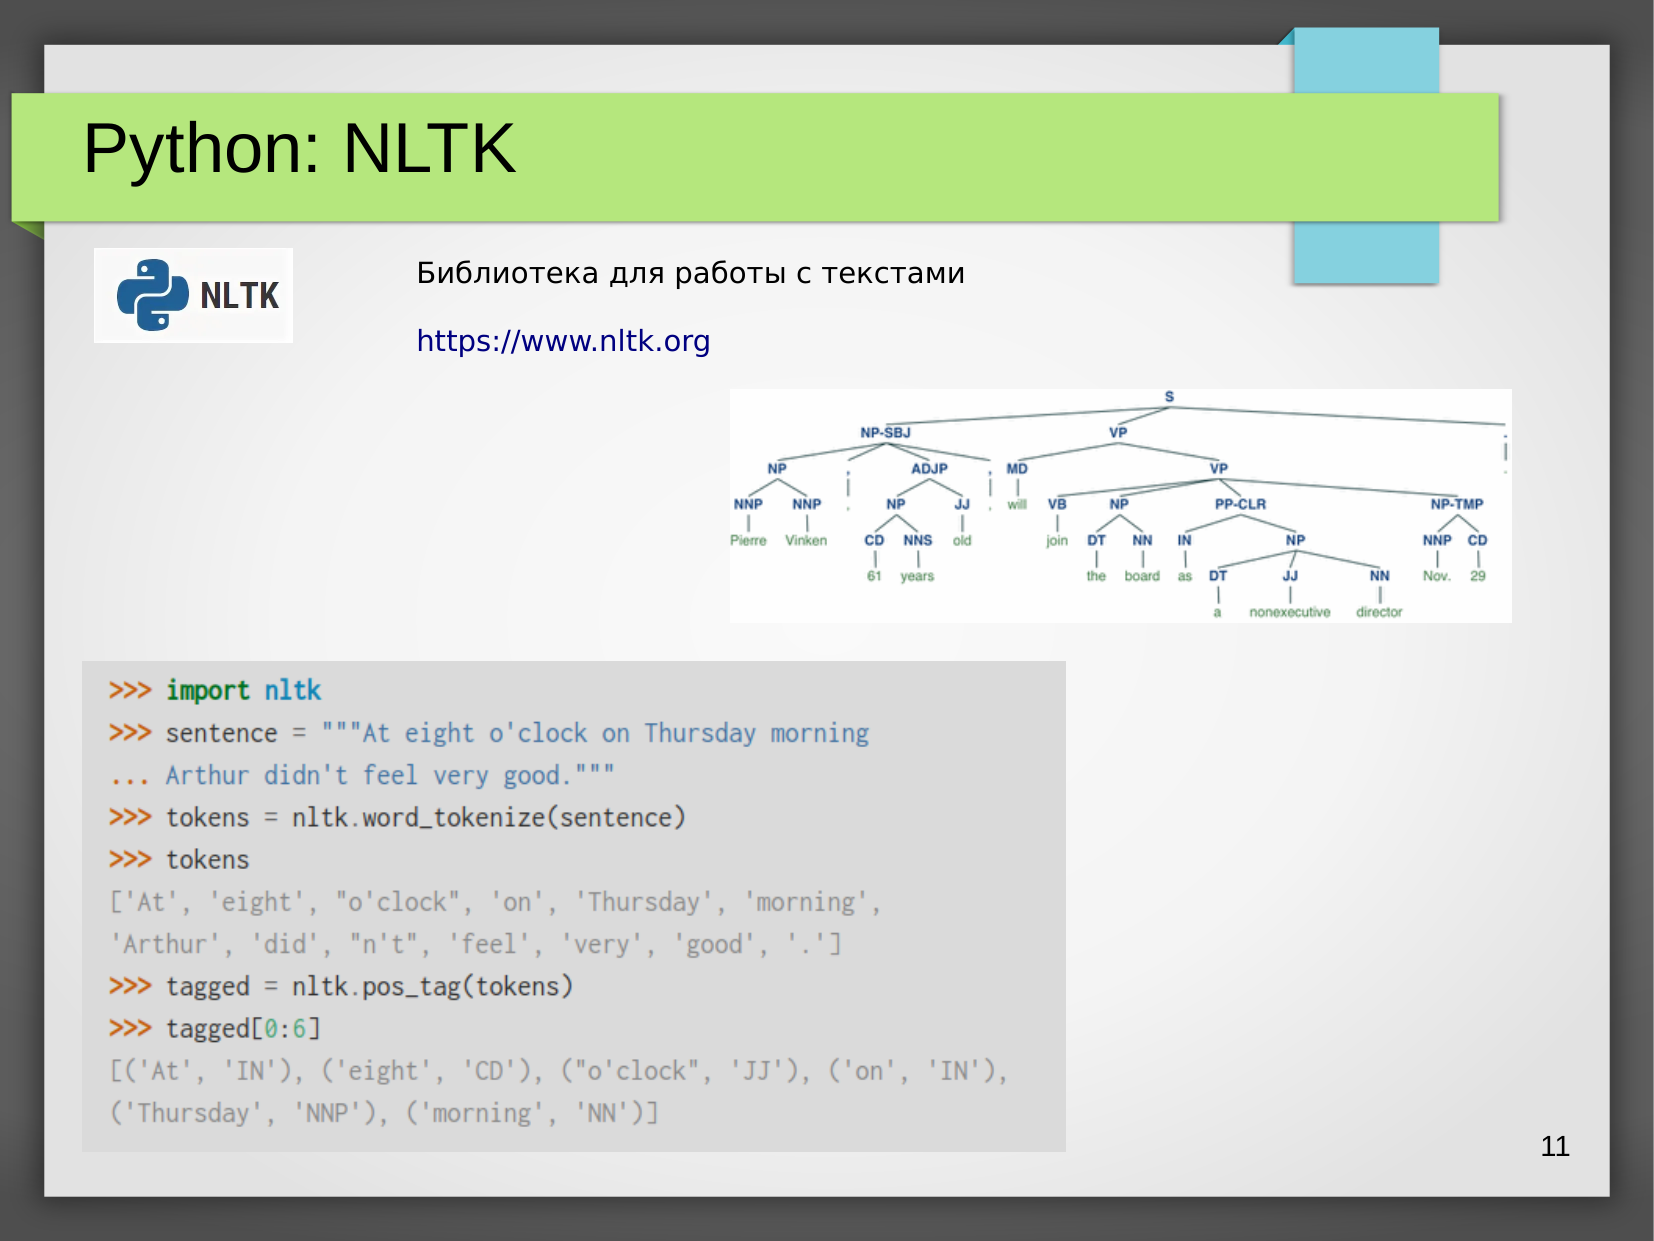

# Python: NLTK
Библиотека для работы с текстами
https://www.nltk.org
11